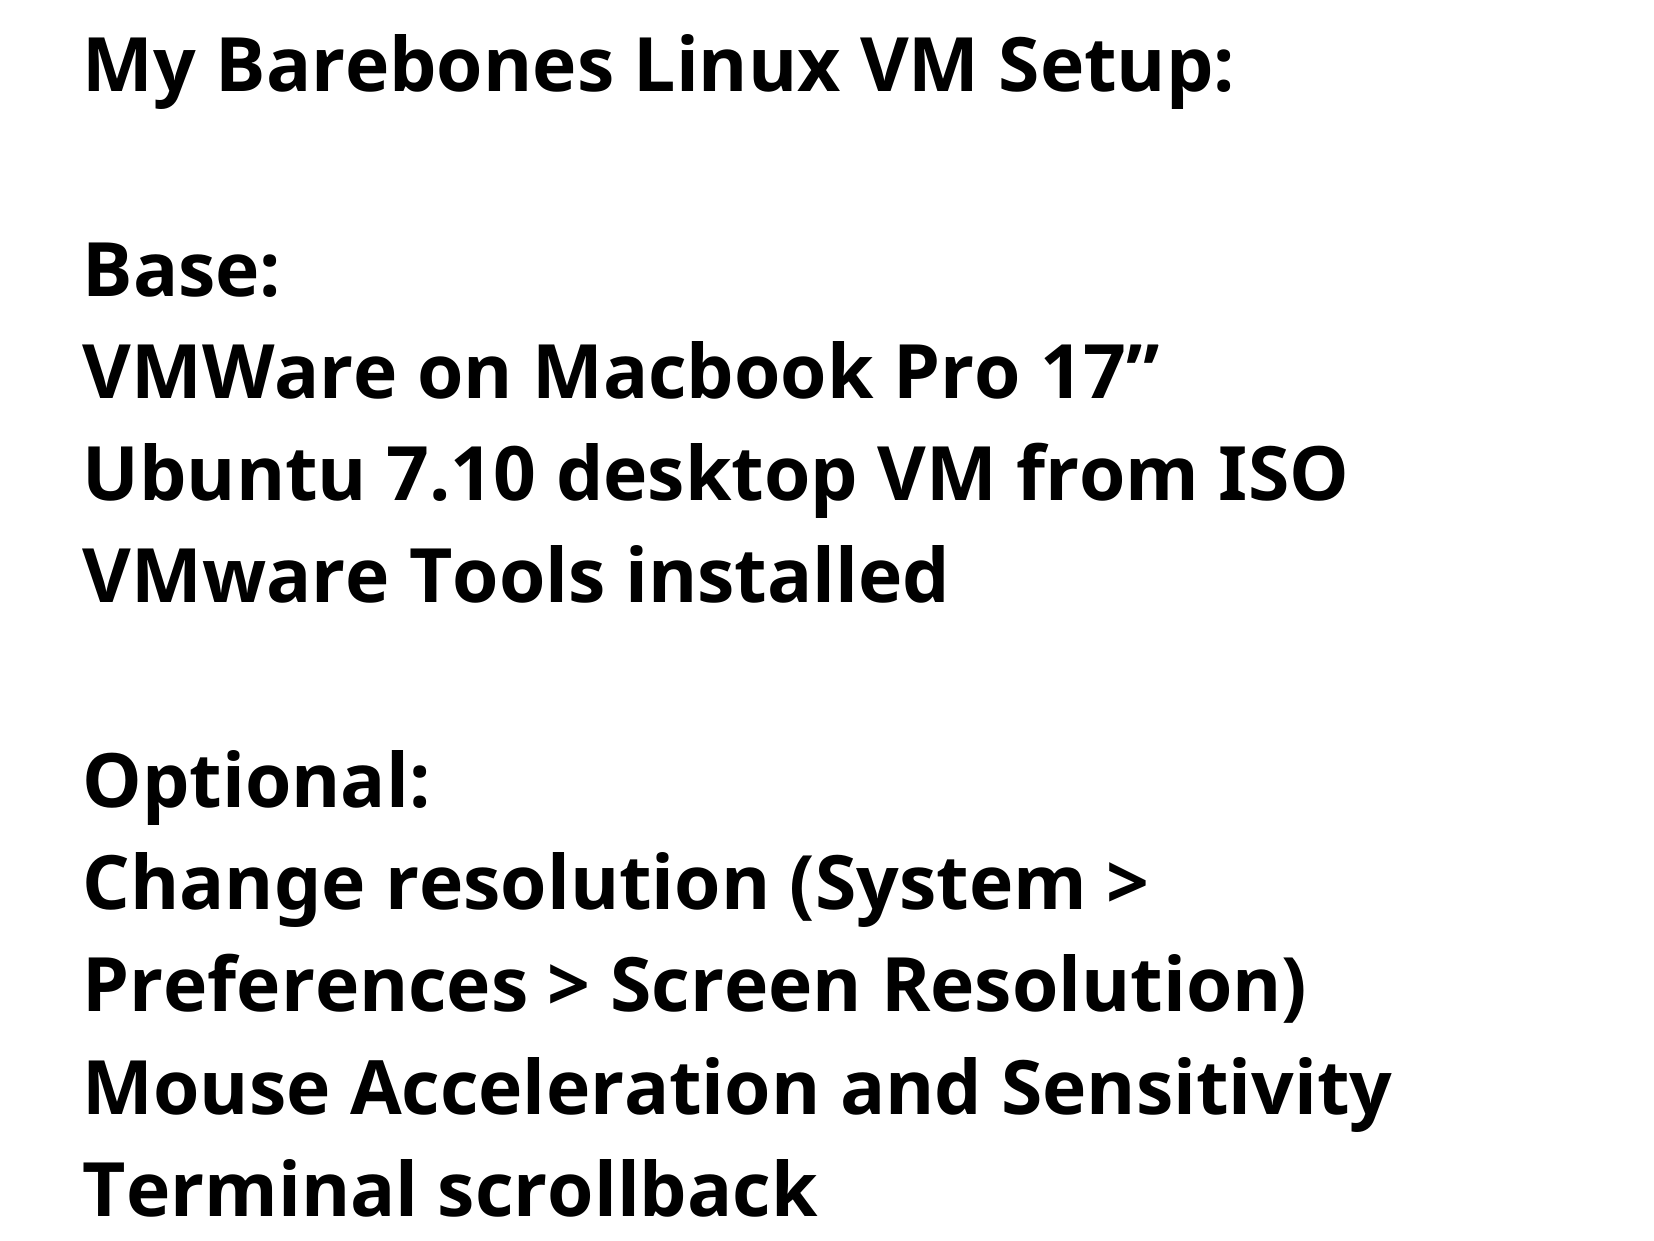

# My Barebones Linux VM Setup: Base: VMWare on Macbook Pro 17” Ubuntu 7.10 desktop VM from ISO VMware Tools installed Optional: Change resolution (System > Preferences > Screen Resolution) Mouse Acceleration and Sensitivity Terminal scrollback